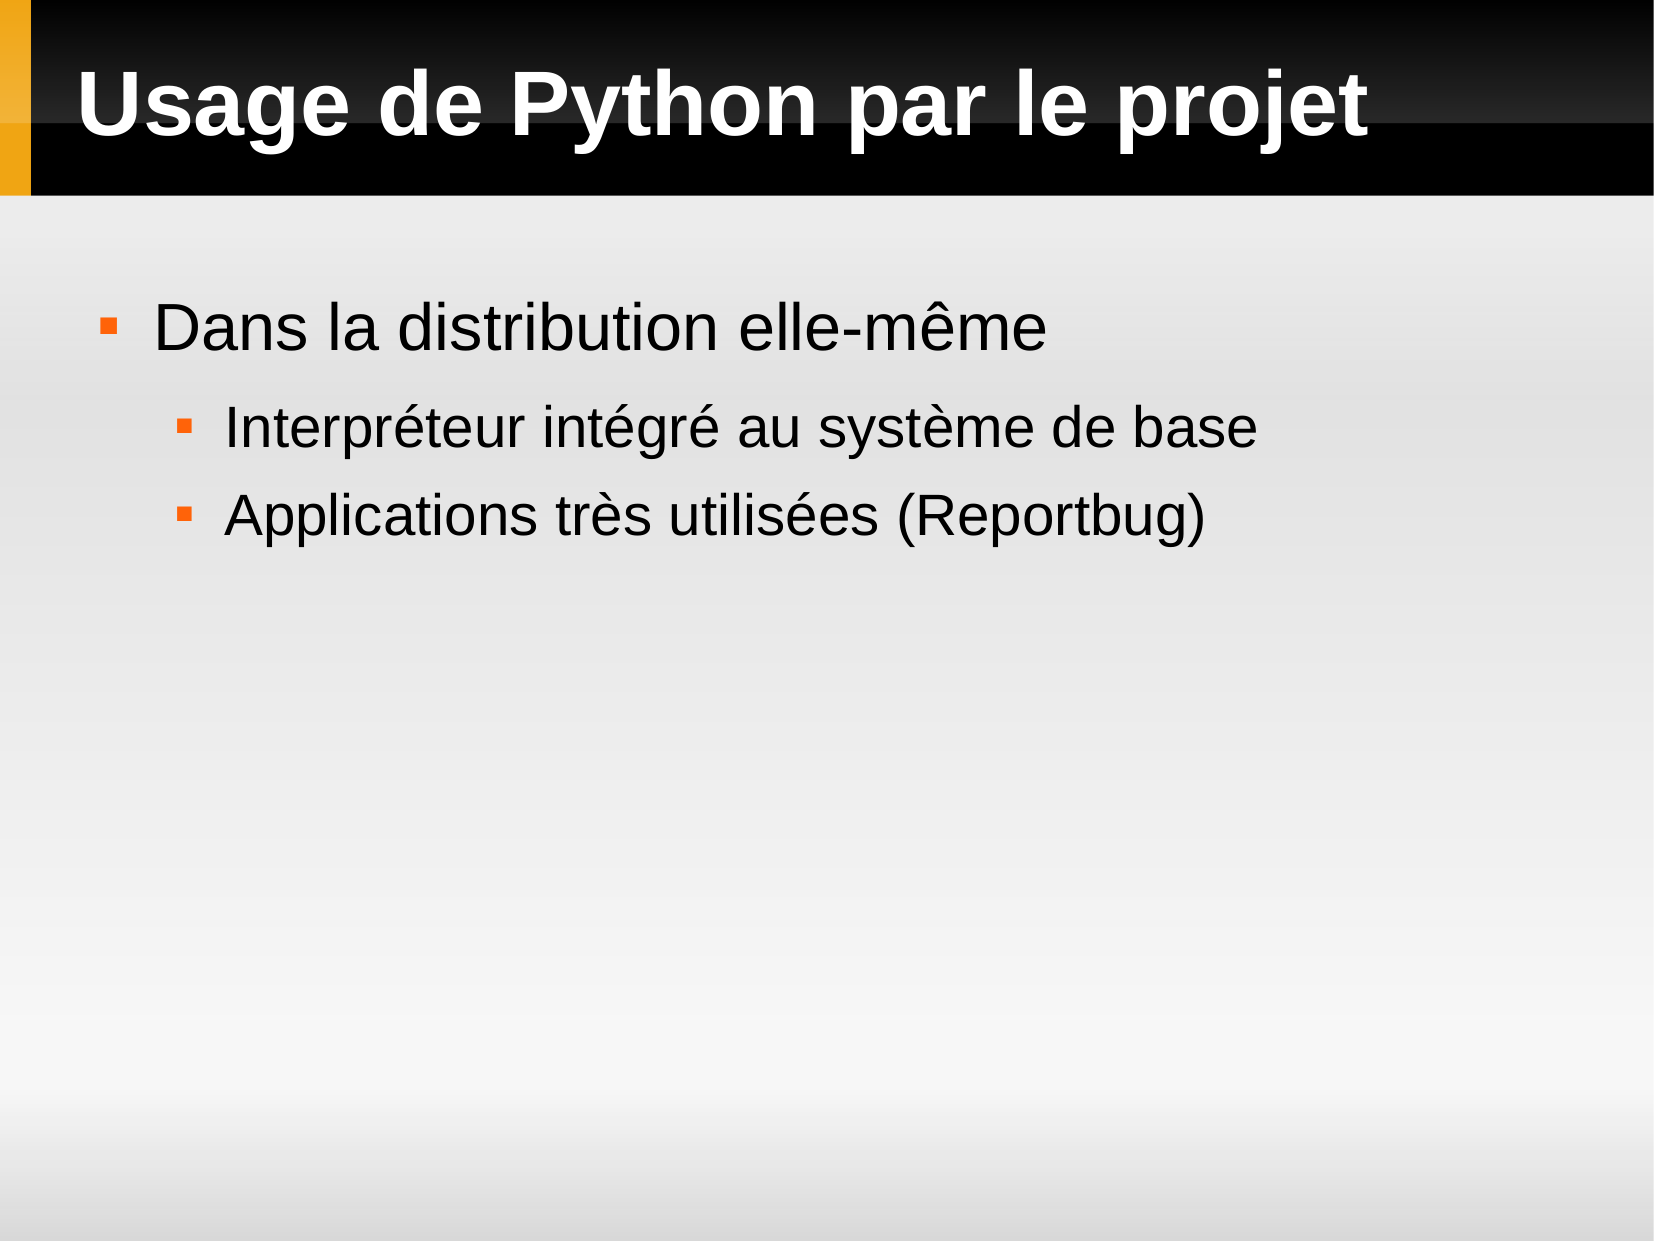

# Usage de Python par le projet
Dans la distribution elle-même
Interpréteur intégré au système de base
Applications très utilisées (Reportbug)